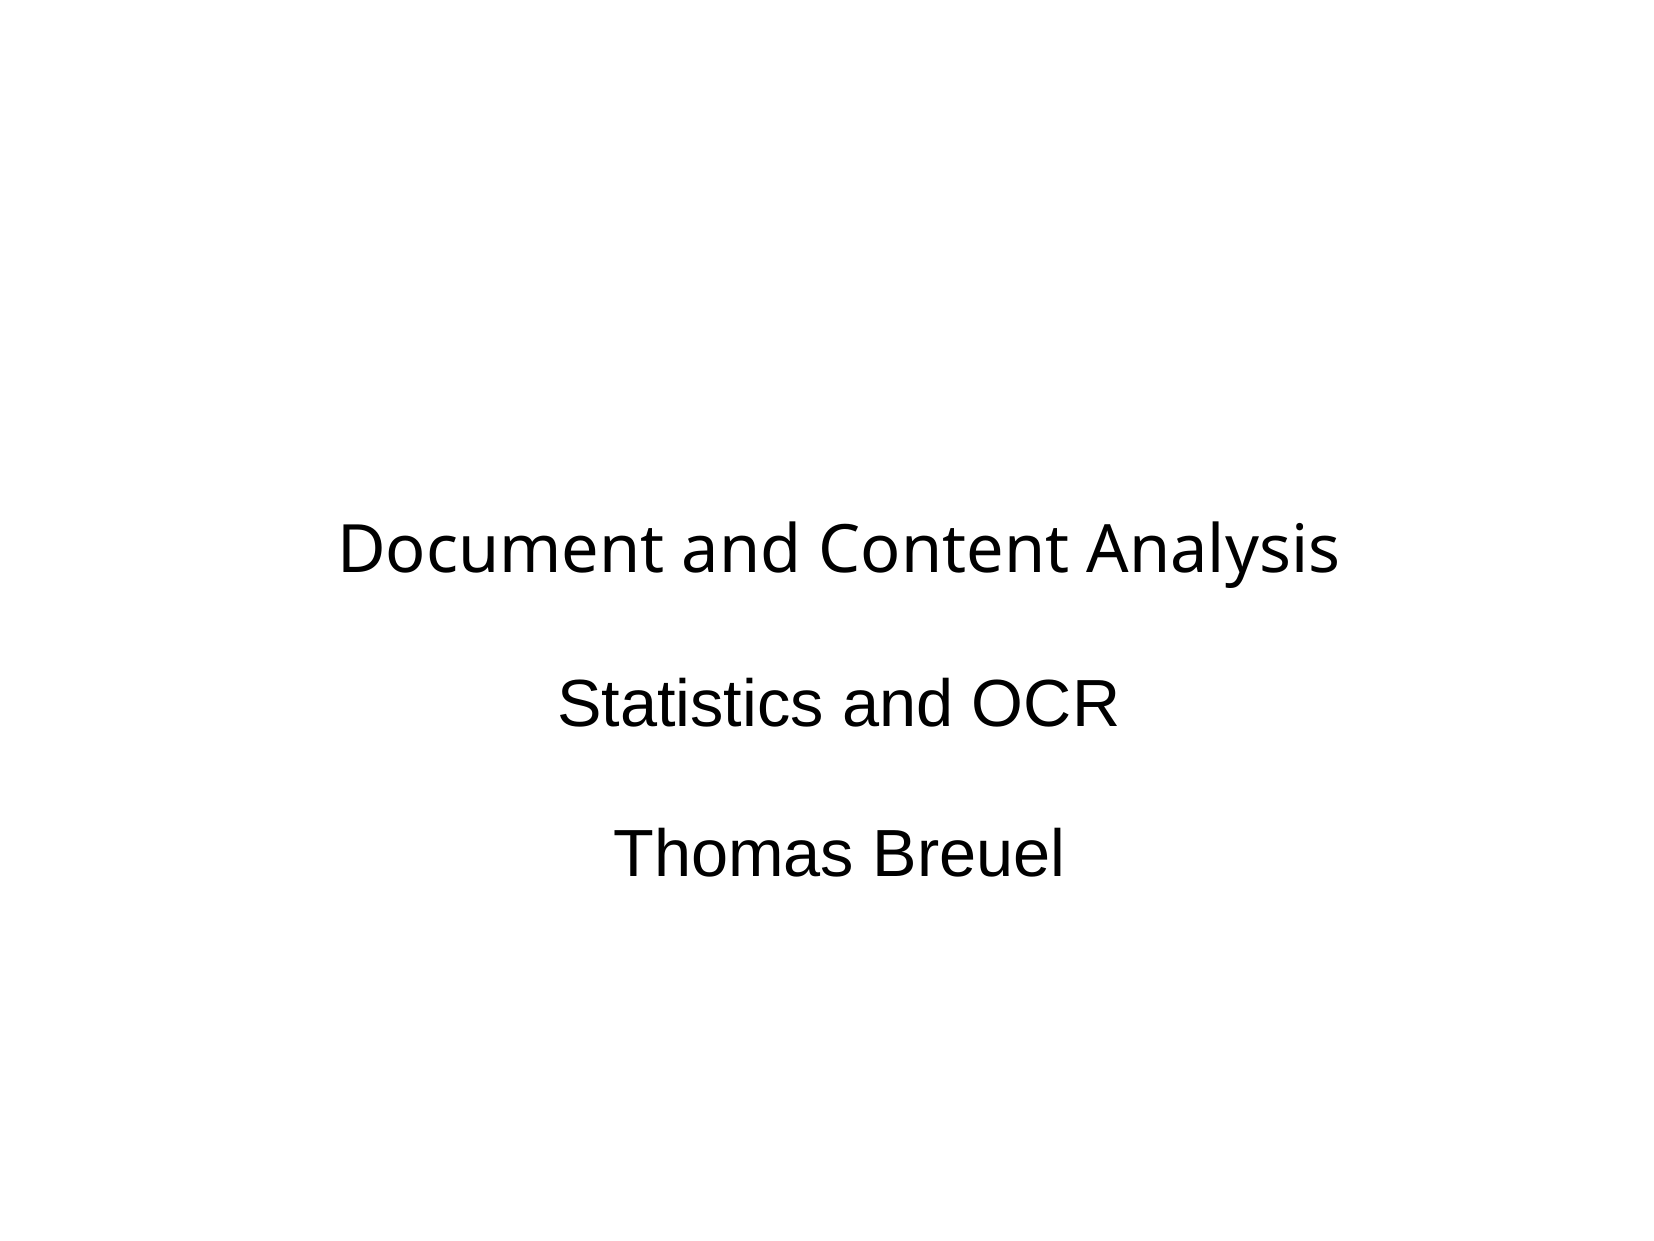

#
Document and Content Analysis
Statistics and OCR
Thomas Breuel